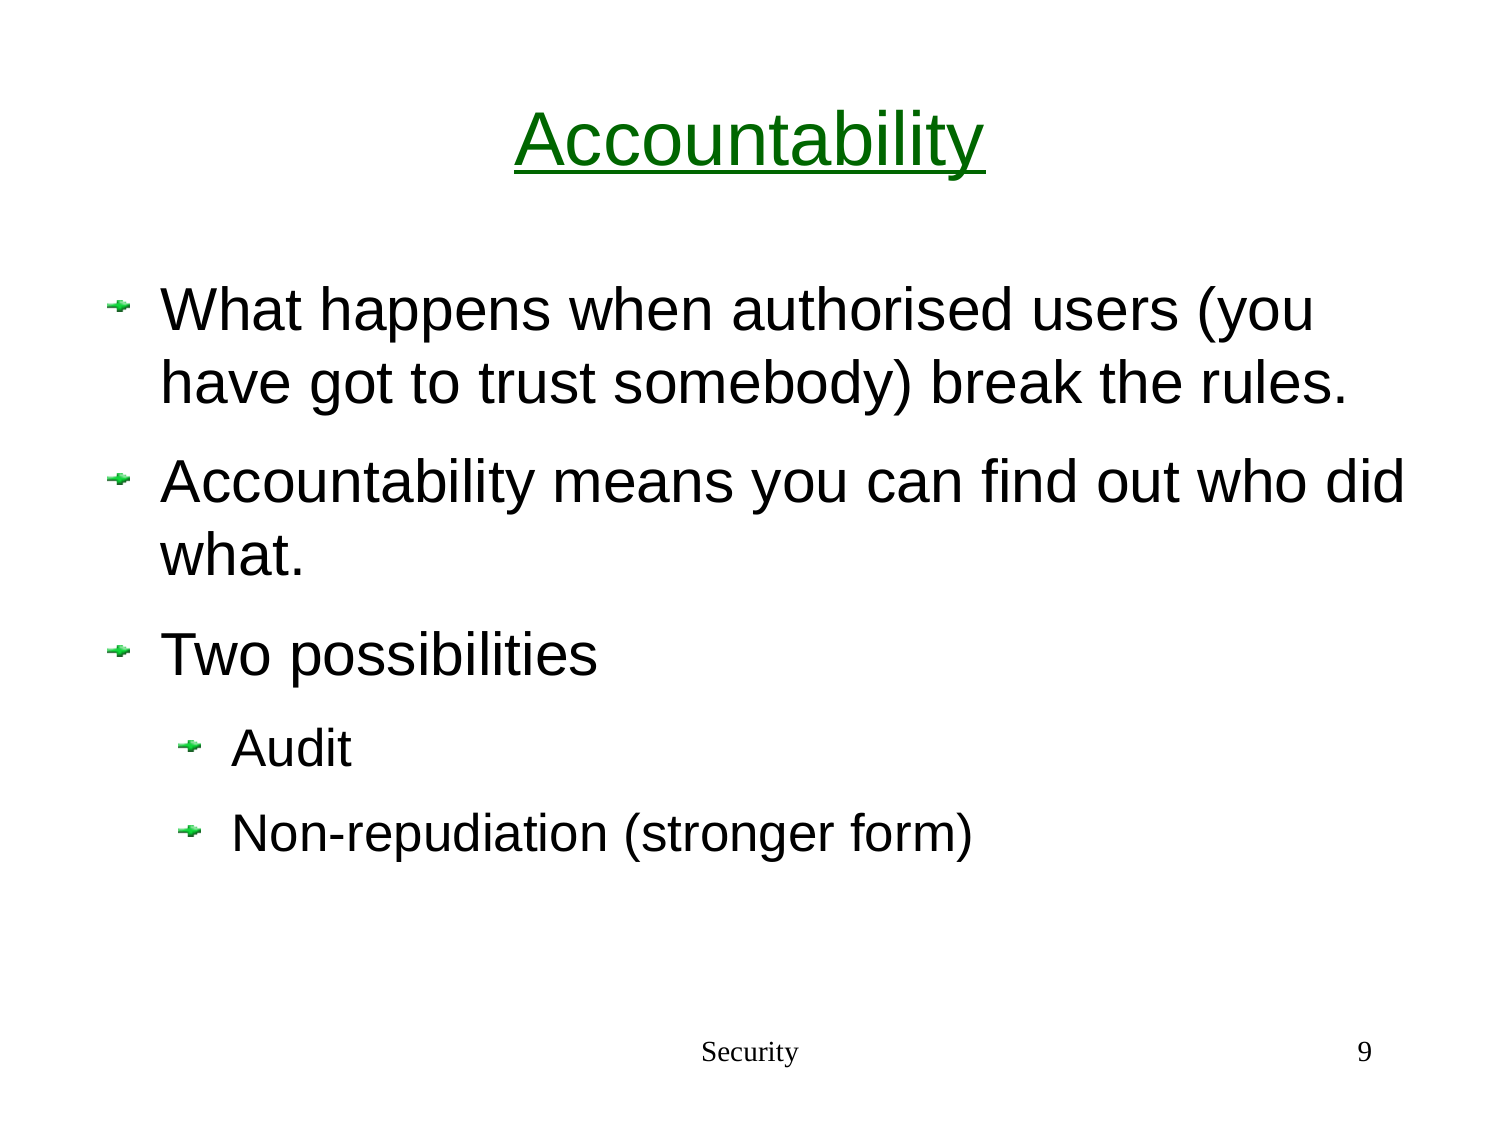

# Accountability
What happens when authorised users (you have got to trust somebody) break the rules.
Accountability means you can find out who did what.
Two possibilities
Audit
Non-repudiation (stronger form)
Security